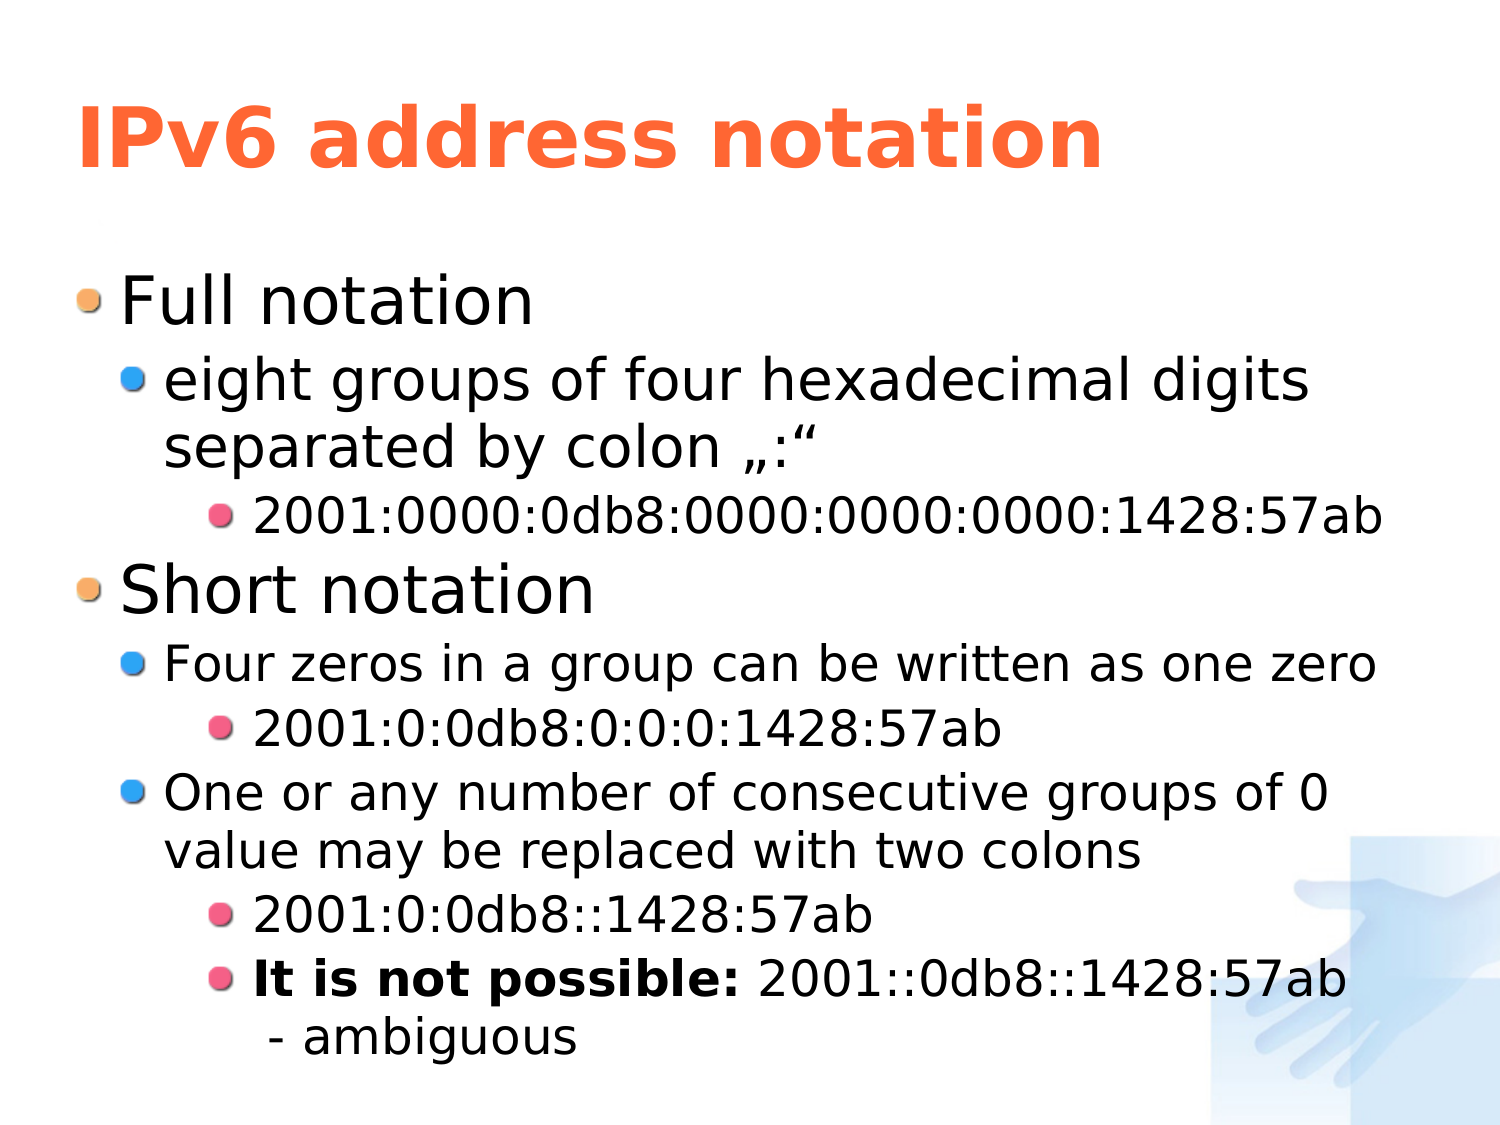

# IPv6 address notation
Full notation
eight groups of four hexadecimal digits separated by colon „:“
2001:0000:0db8:0000:0000:0000:1428:57ab
Short notation
Four zeros in a group can be written as one zero
2001:0:0db8:0:0:0:1428:57ab
One or any number of consecutive groups of 0 value may be replaced with two colons
2001:0:0db8::1428:57ab
It is not possible: 2001::0db8::1428:57ab
 - ambiguous